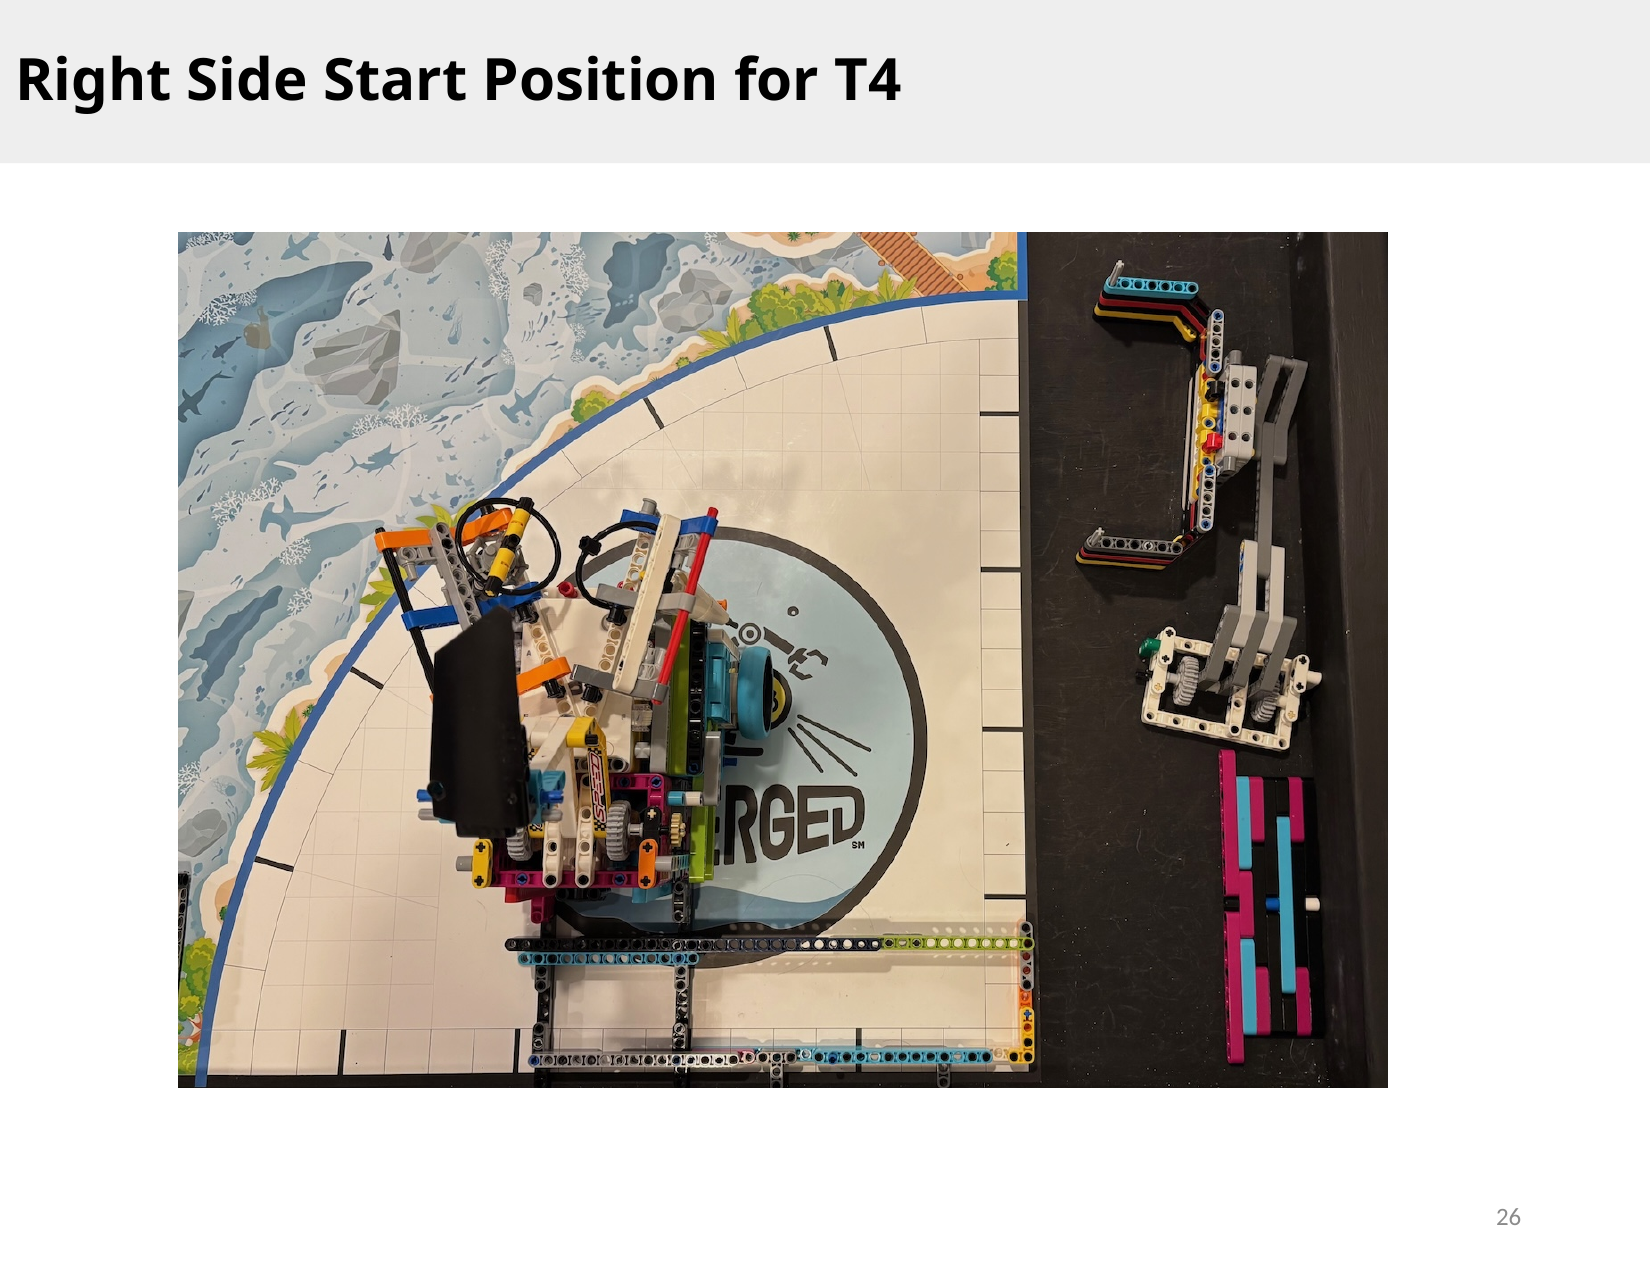

# Right Side Start Position for T4
26